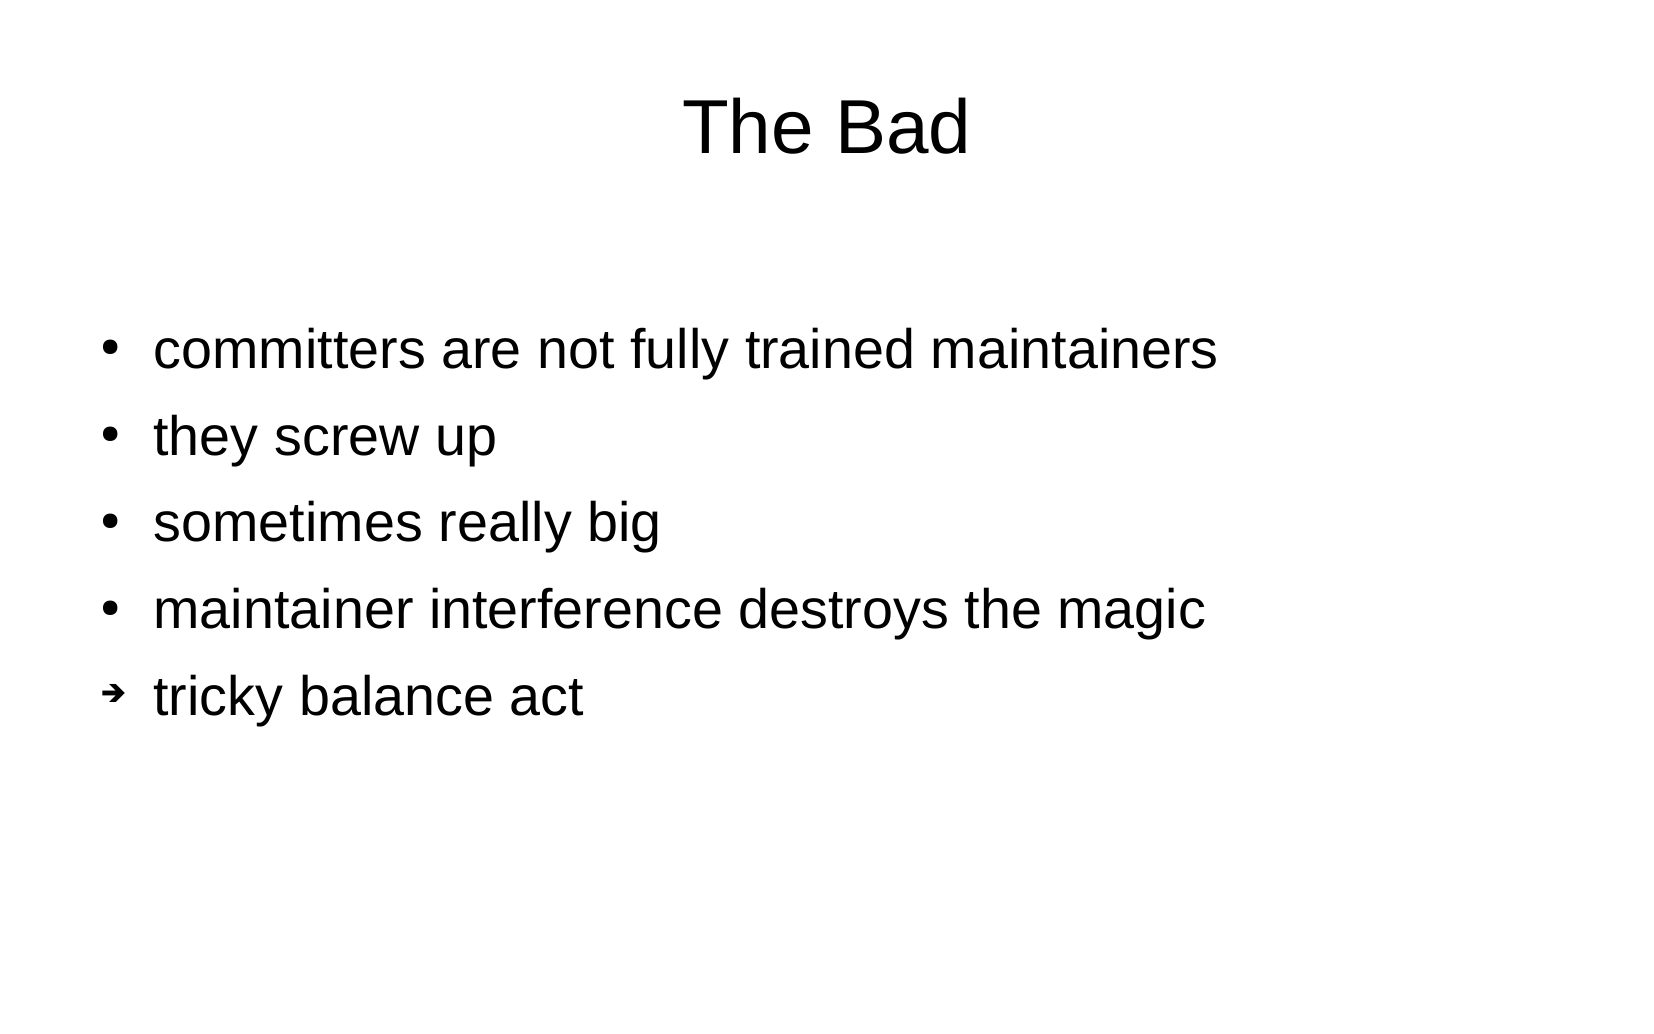

# The Bad
committers are not fully trained maintainers
they screw up
sometimes really big
maintainer interference destroys the magic
tricky balance act